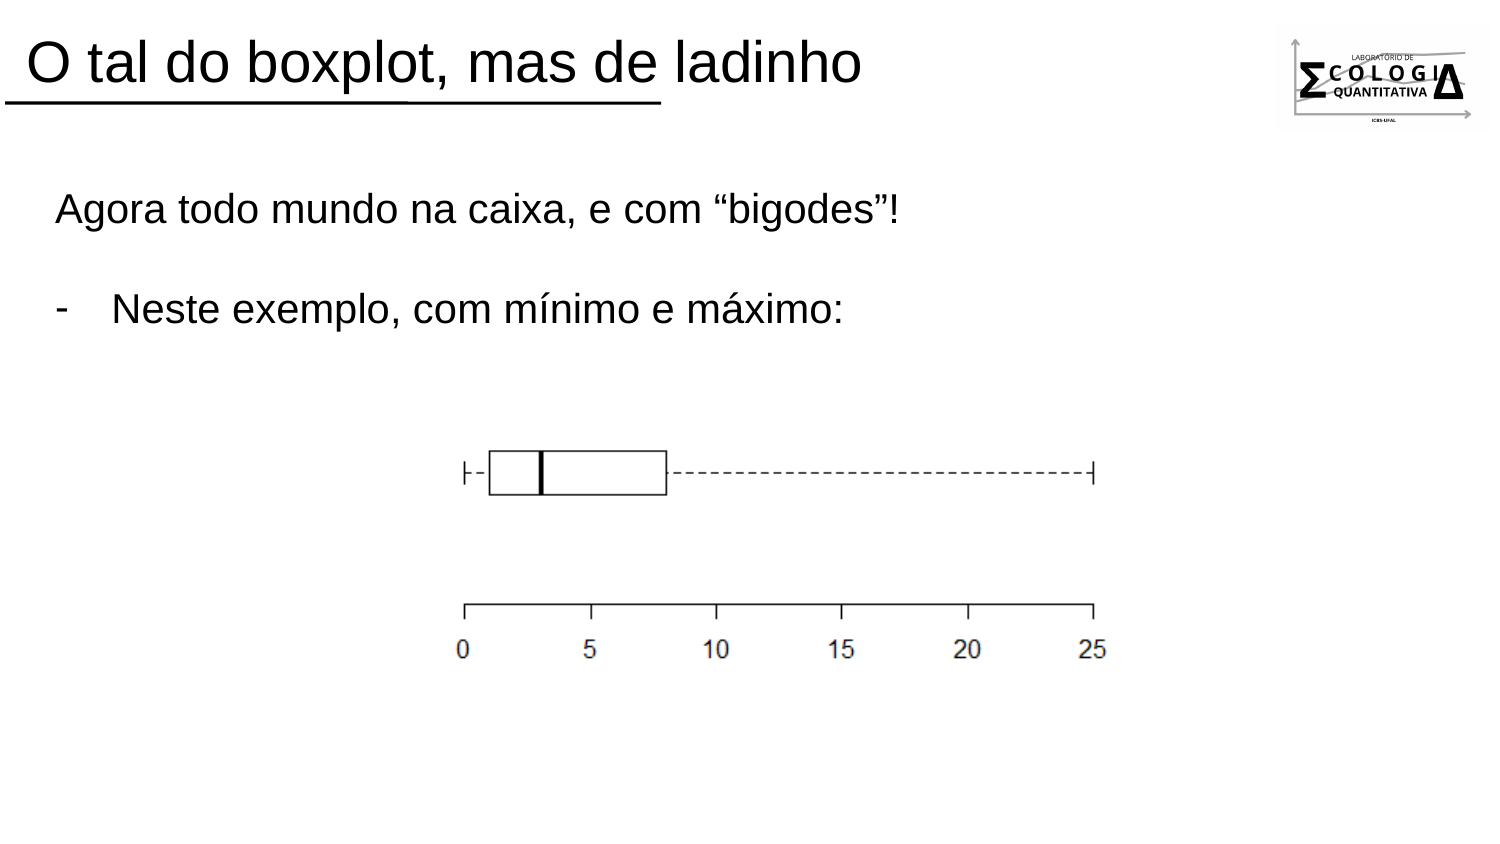

O tal do boxplot, mas de ladinho
Agora todo mundo na caixa, e com “bigodes”!
Neste exemplo, com mínimo e máximo: